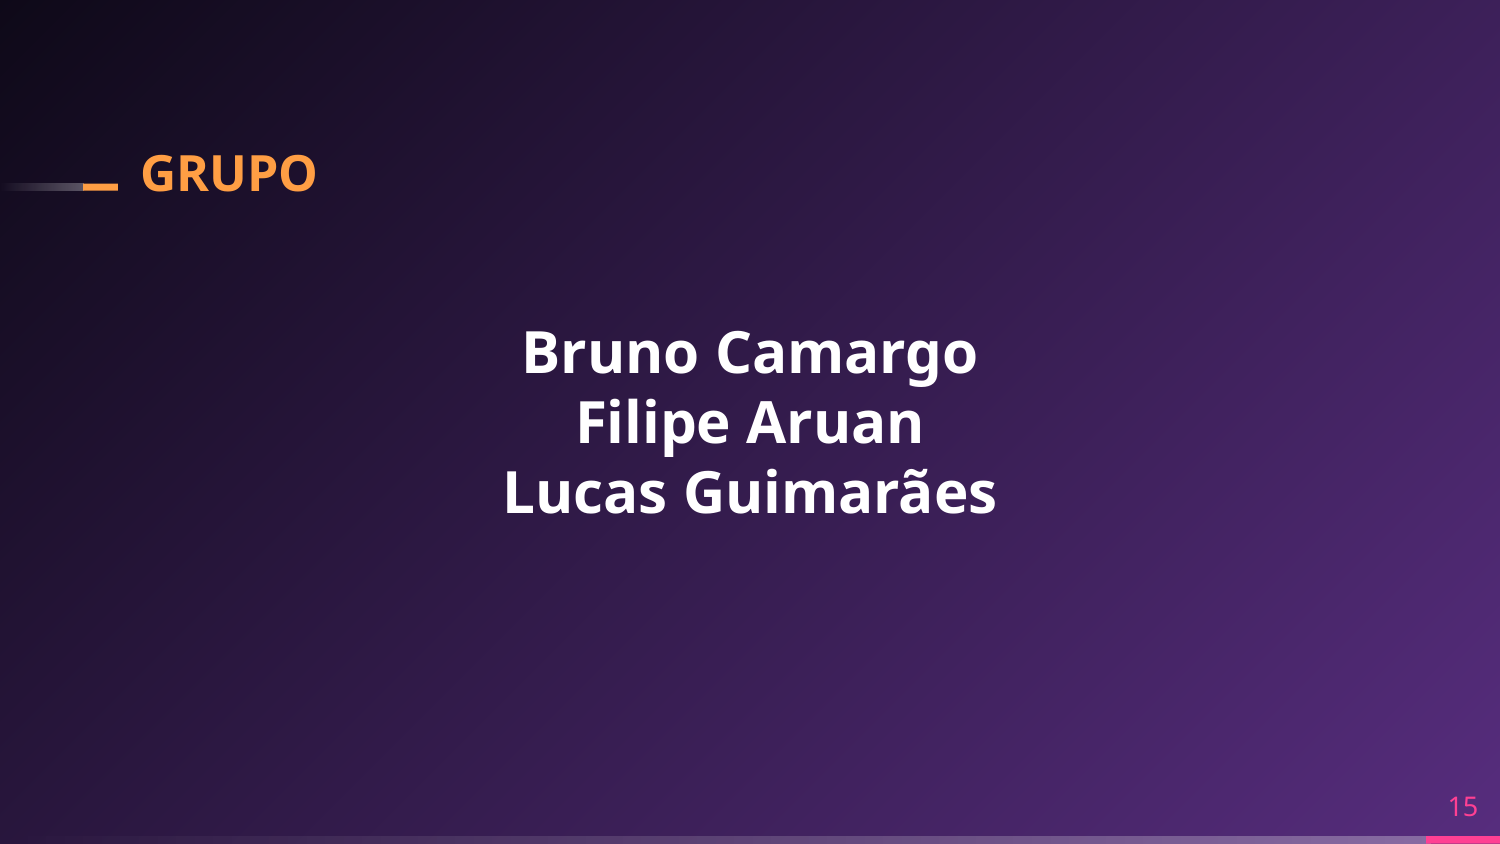

# GRUPO
Bruno Camargo
Filipe Aruan
Lucas Guimarães